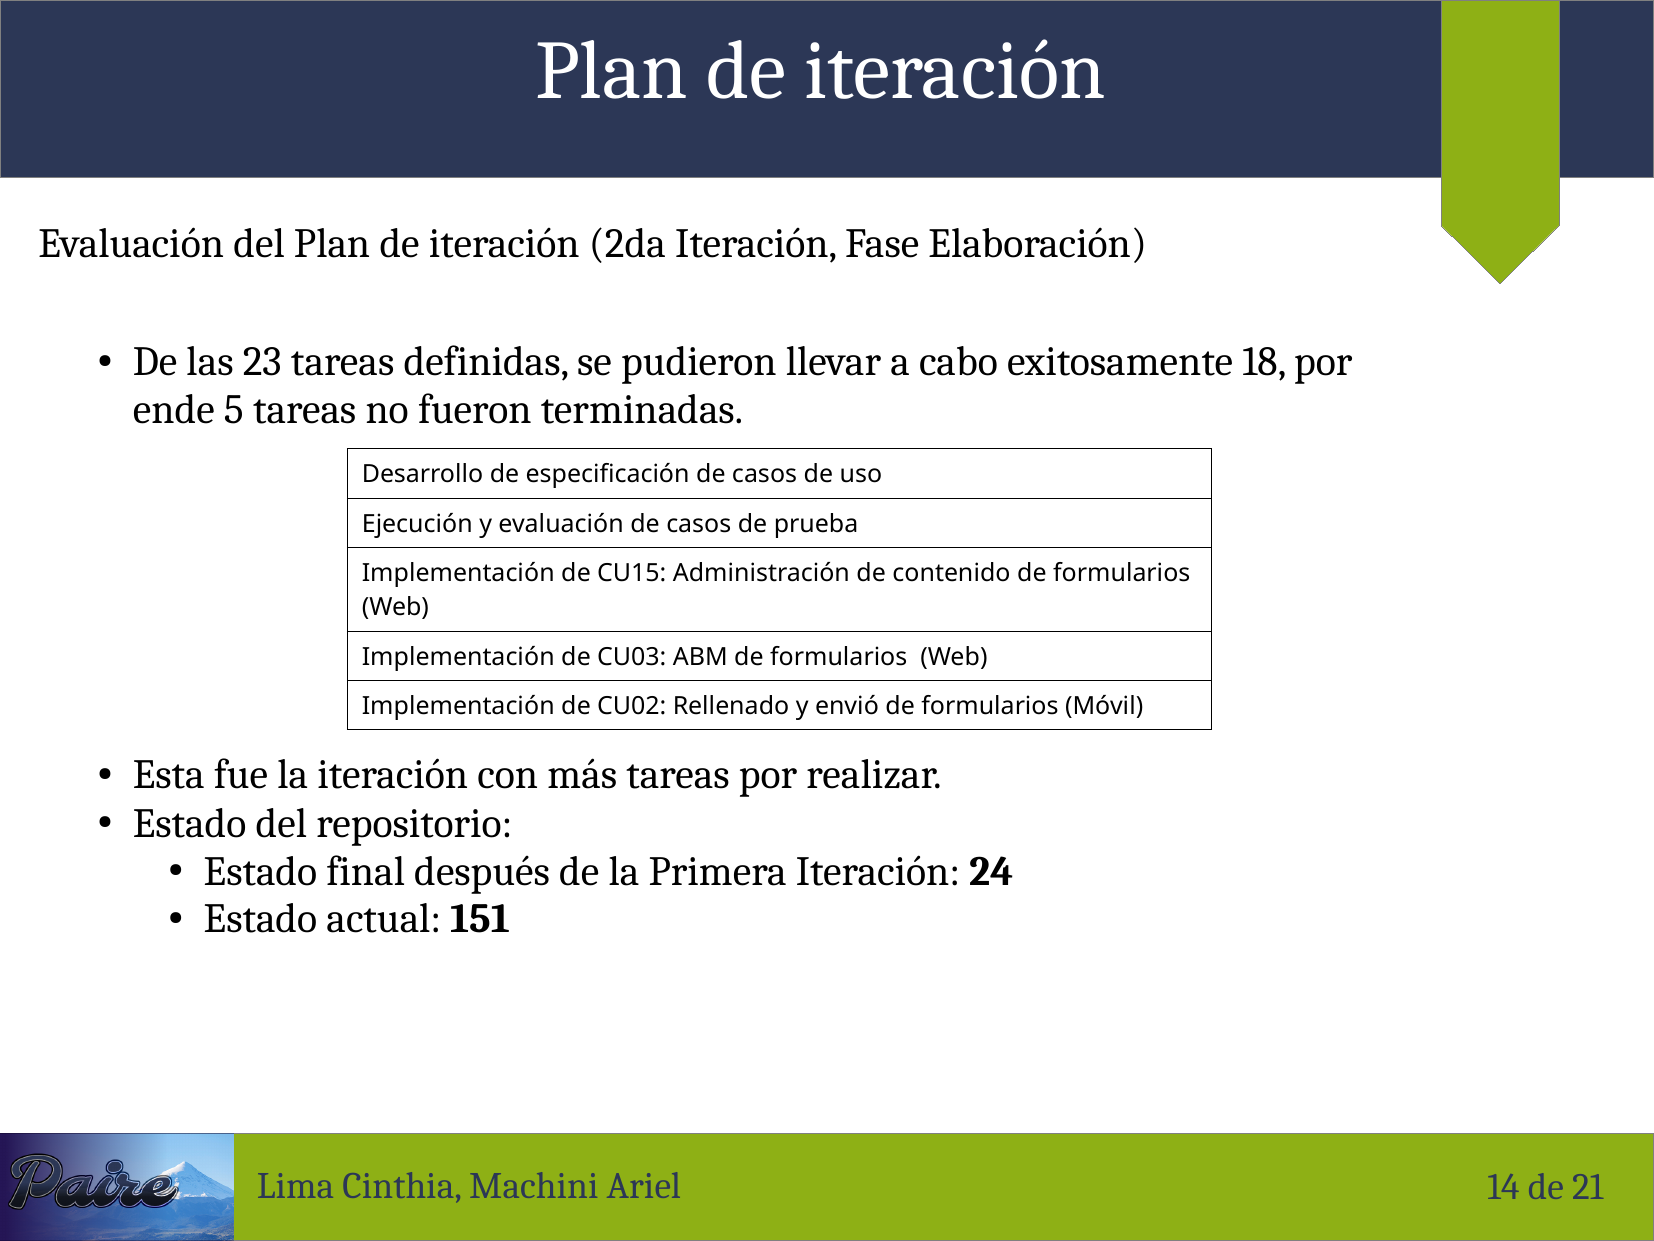

Plan de iteración
Evaluación del Plan de iteración (2da Iteración, Fase Elaboración)
De las 23 tareas definidas, se pudieron llevar a cabo exitosamente 18, por ende 5 tareas no fueron terminadas.
| Desarrollo de especificación de casos de uso |
| --- |
| Ejecución y evaluación de casos de prueba |
| Implementación de CU15: Administración de contenido de formularios (Web) |
| Implementación de CU03: ABM de formularios (Web) |
| Implementación de CU02: Rellenado y envió de formularios (Móvil) |
Esta fue la iteración con más tareas por realizar.
Estado del repositorio:
Estado final después de la Primera Iteración: 24
Estado actual: 151
Lima Cinthia, Machini Ariel
 de 21